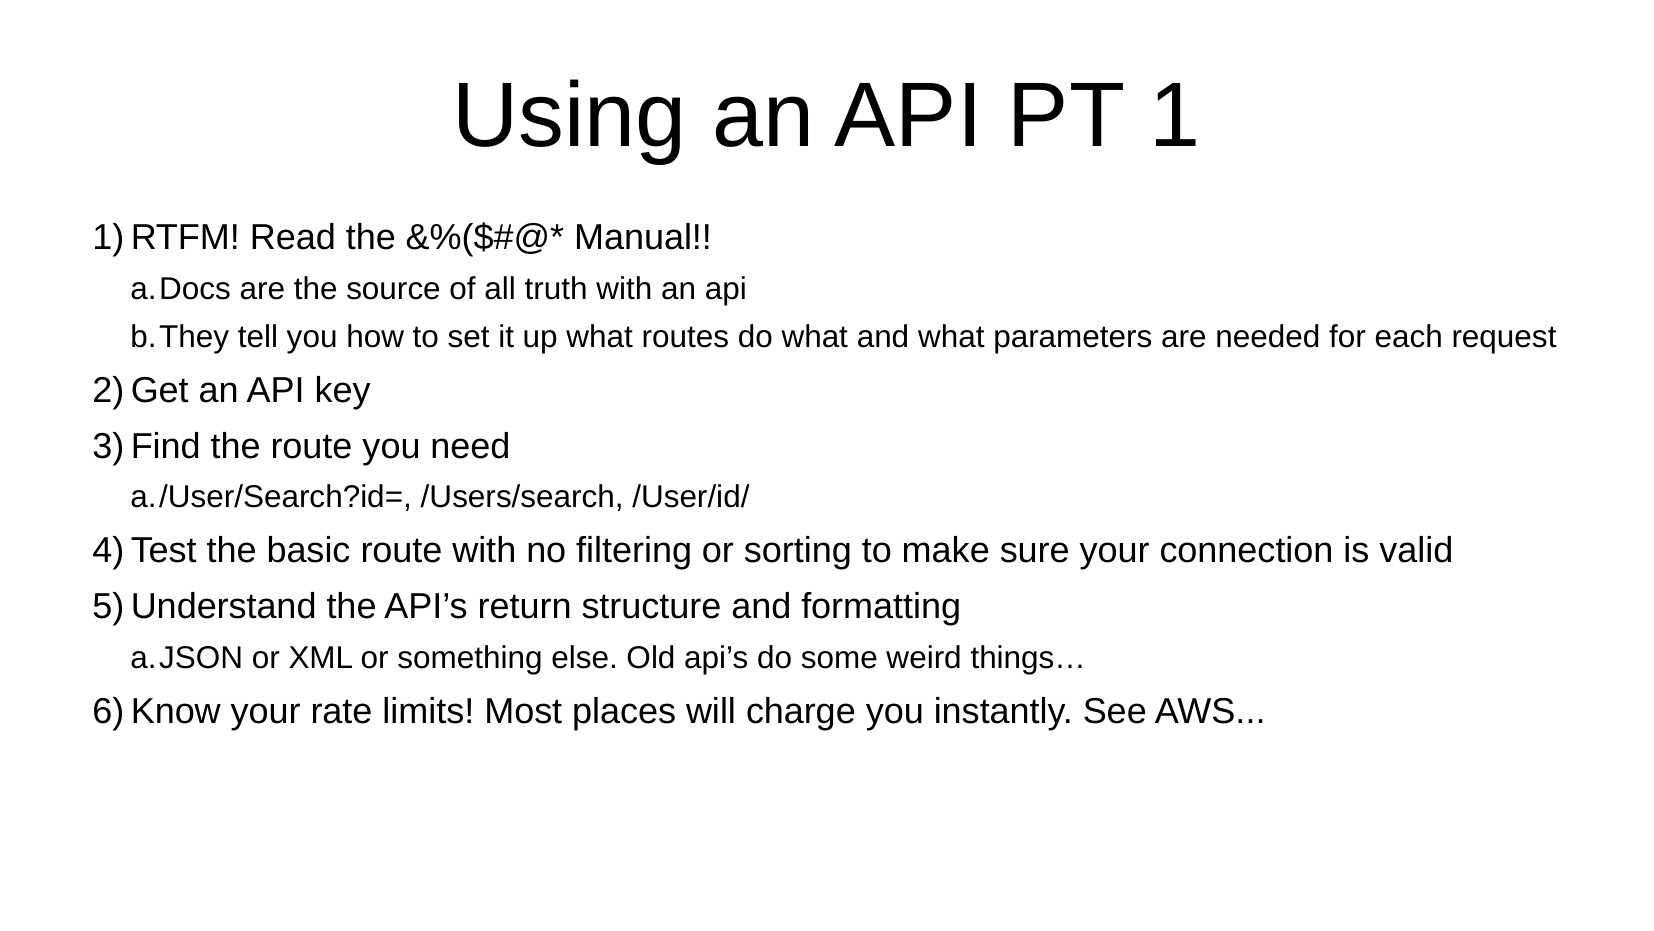

# Using an API PT 1
 RTFM! Read the &%($#@* Manual!!
Docs are the source of all truth with an api
They tell you how to set it up what routes do what and what parameters are needed for each request
 Get an API key
 Find the route you need
/User/Search?id=, /Users/search, /User/id/
 Test the basic route with no filtering or sorting to make sure your connection is valid
 Understand the API’s return structure and formatting
JSON or XML or something else. Old api’s do some weird things…
 Know your rate limits! Most places will charge you instantly. See AWS...